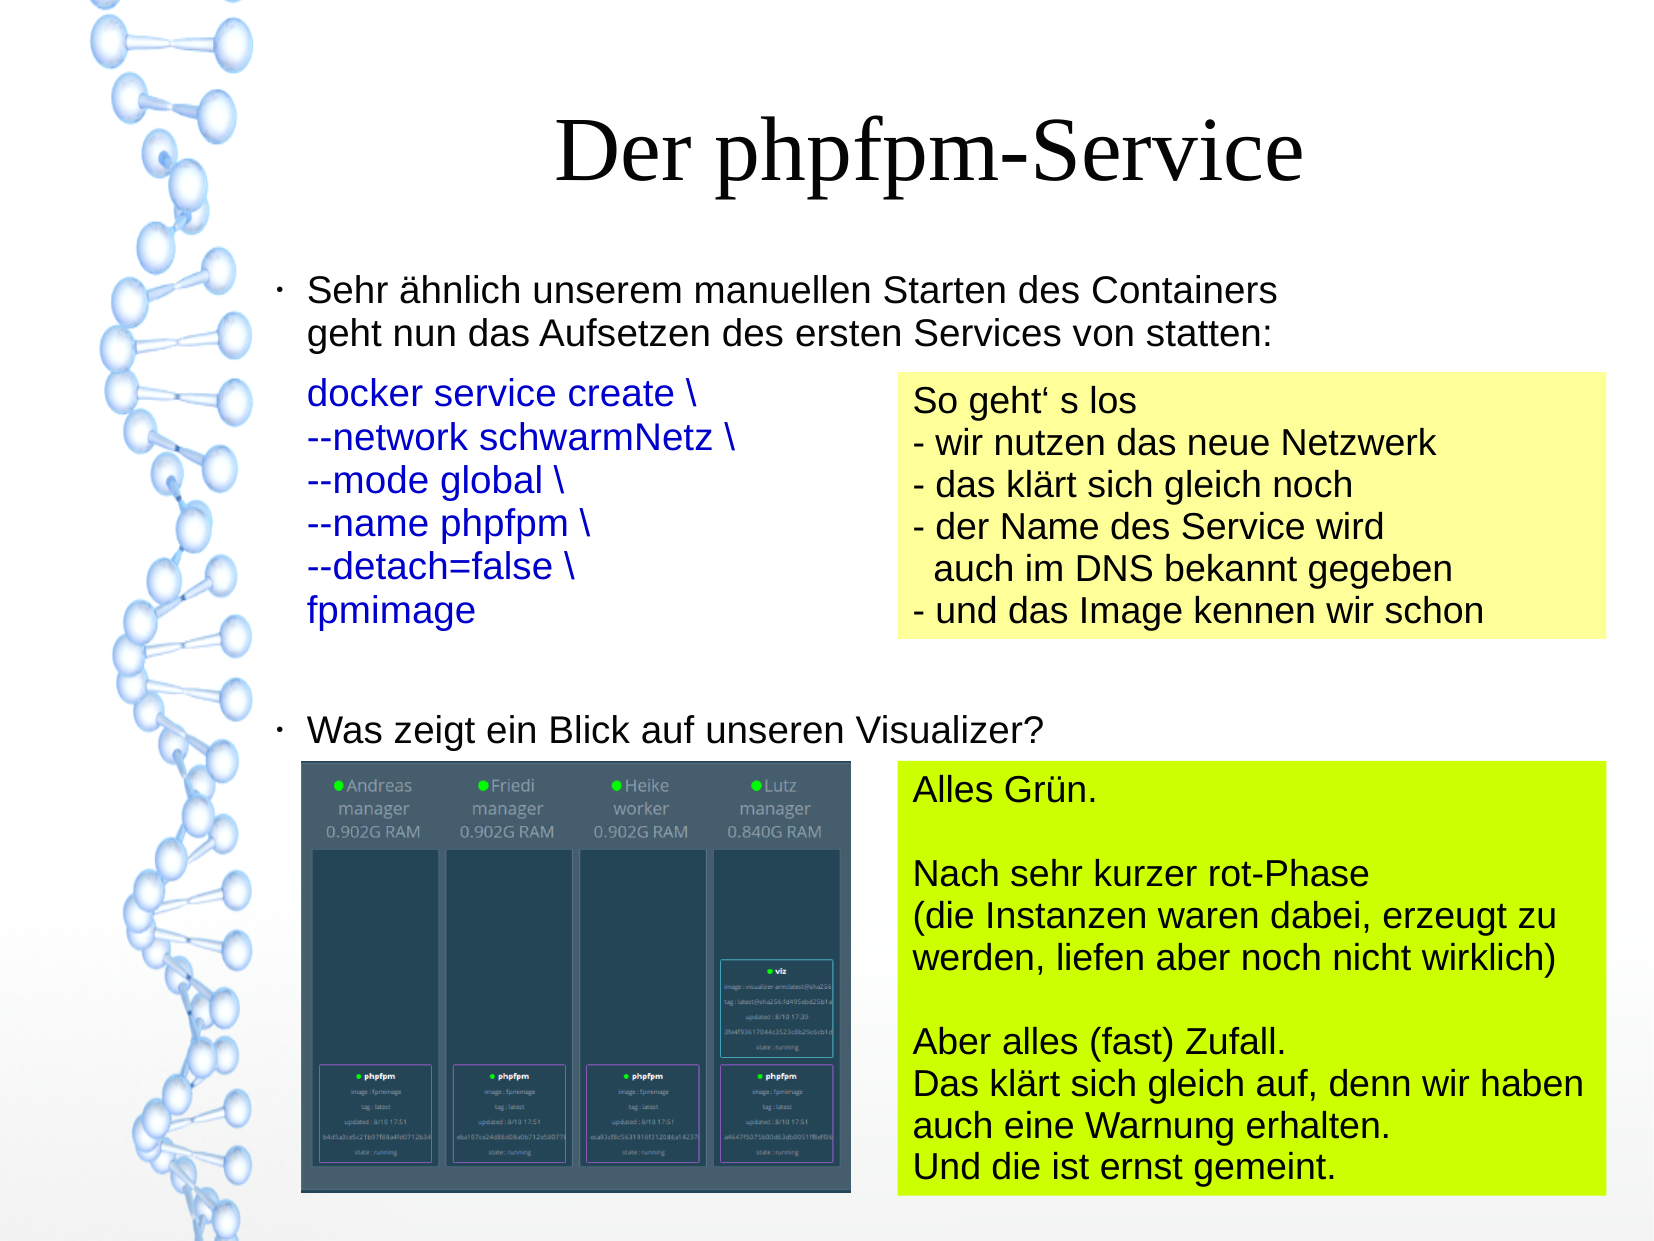

# Der phpfpm-Service
Sehr ähnlich unserem manuellen Starten des Containers
geht nun das Aufsetzen des ersten Services von statten:
docker service create \
--network schwarmNetz \
--mode global \
--name phpfpm \
--detach=false \
fpmimage
Was zeigt ein Blick auf unseren Visualizer?
So geht‘ s los
- wir nutzen das neue Netzwerk
- das klärt sich gleich noch
- der Name des Service wird
 auch im DNS bekannt gegeben
- und das Image kennen wir schon
Alles Grün.
Nach sehr kurzer rot-Phase
(die Instanzen waren dabei, erzeugt zu werden, liefen aber noch nicht wirklich)
Aber alles (fast) Zufall.
Das klärt sich gleich auf, denn wir haben auch eine Warnung erhalten.
Und die ist ernst gemeint.
96